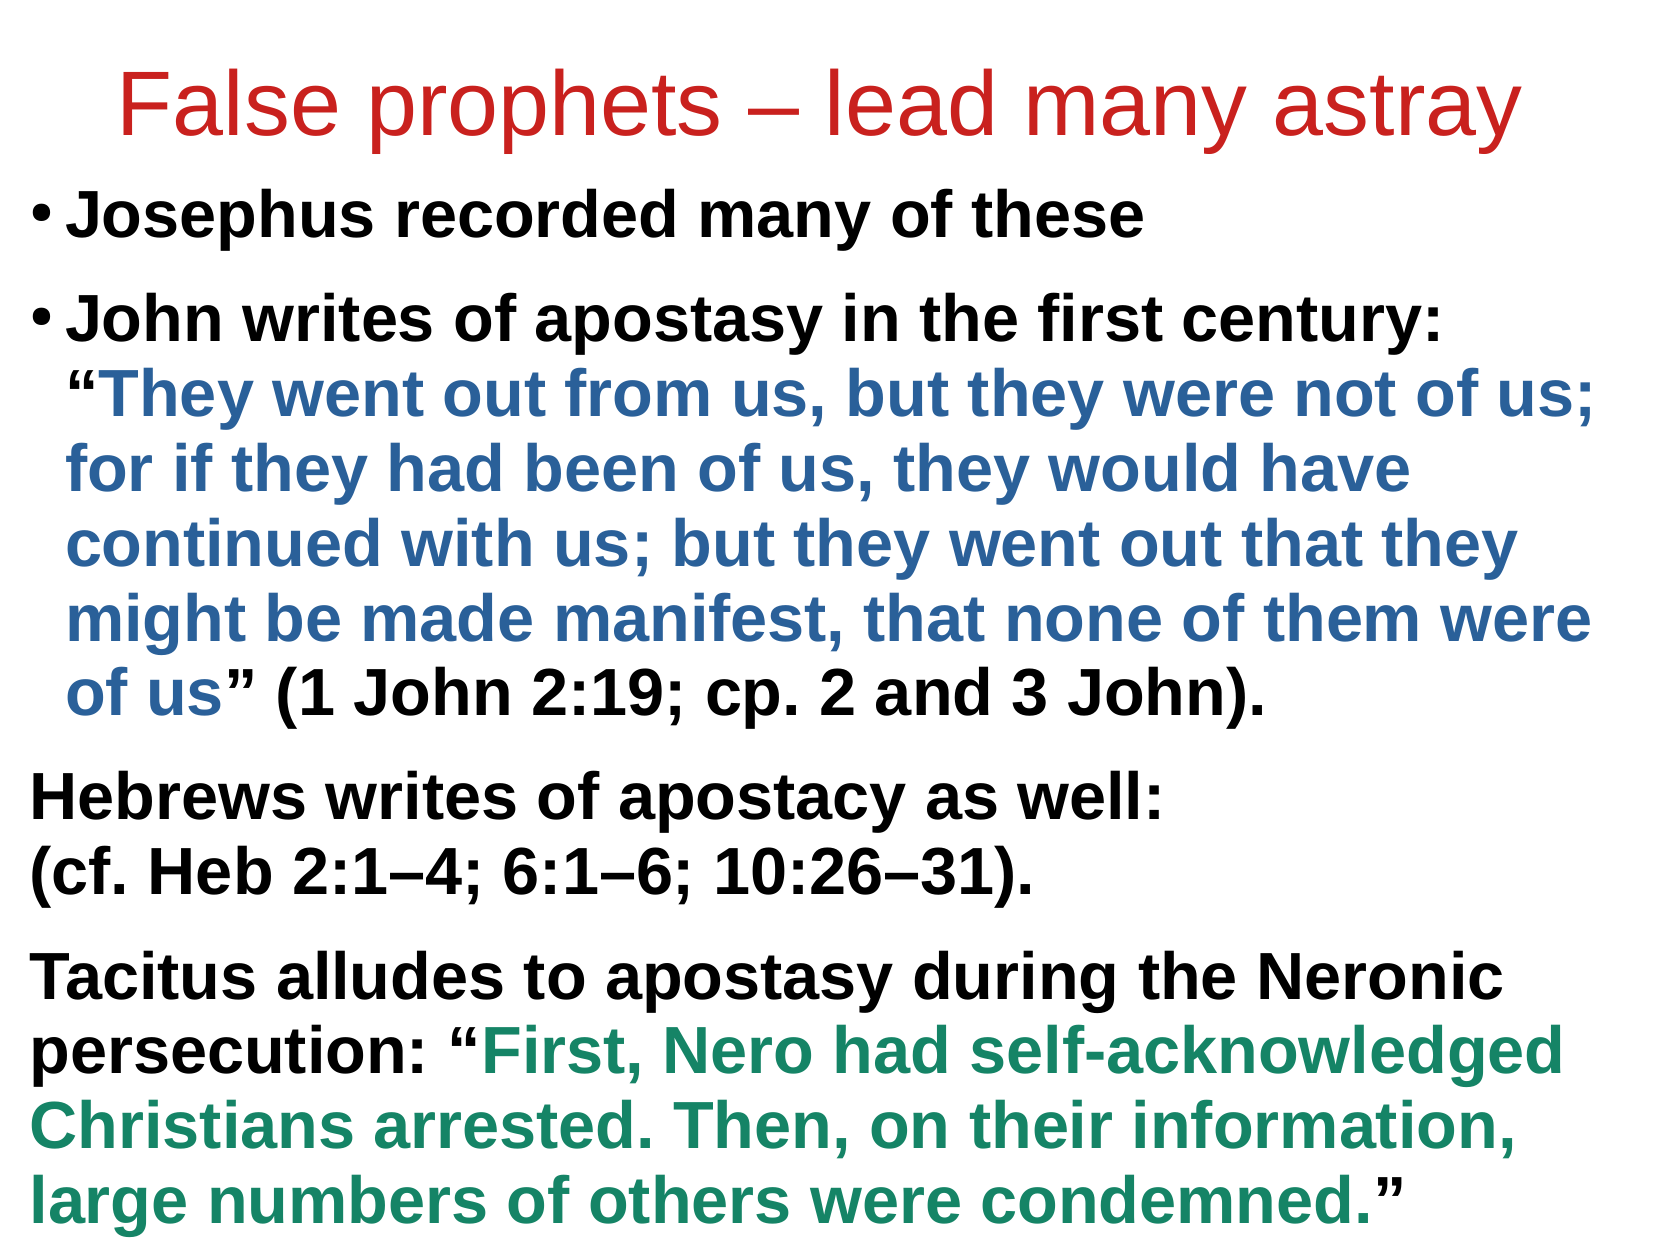

# False prophets – lead many astray
Josephus recorded many of these
John writes of apostasy in the first century: “They went out from us, but they were not of us; for if they had been of us, they would have continued with us; but they went out that they might be made manifest, that none of them were of us” (1 John 2:19; cp. 2 and 3 John).
Hebrews writes of apostacy as well:
(cf. Heb 2:1–4; 6:1–6; 10:26–31).
Tacitus alludes to apostasy during the Neronic persecution: “First, Nero had self-acknowledged Christians arrested. Then, on their information, large numbers of others were condemned.”